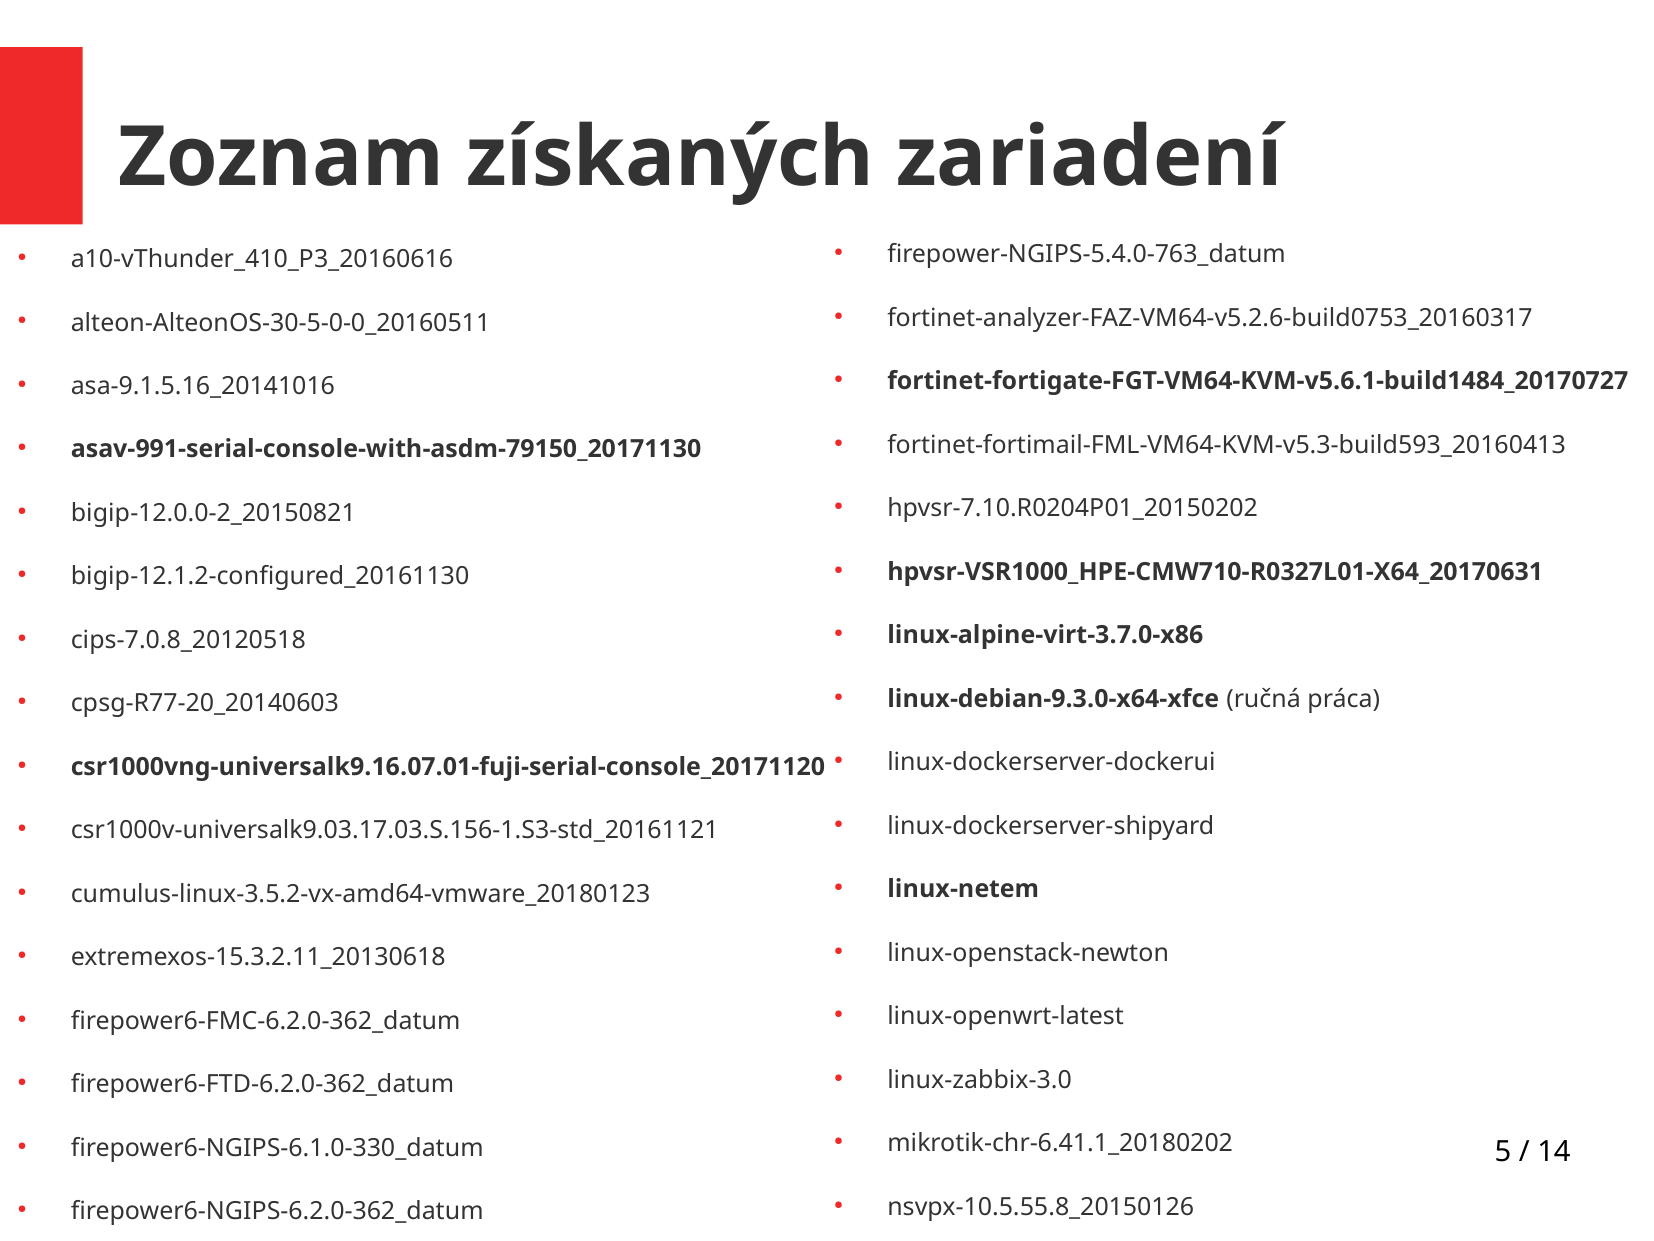

# Zoznam získaných zariadení
firepower-NGIPS-5.4.0-763_datum
fortinet-analyzer-FAZ-VM64-v5.2.6-build0753_20160317
fortinet-fortigate-FGT-VM64-KVM-v5.6.1-build1484_20170727
fortinet-fortimail-FML-VM64-KVM-v5.3-build593_20160413
hpvsr-7.10.R0204P01_20150202
hpvsr-VSR1000_HPE-CMW710-R0327L01-X64_20170631
linux-alpine-virt-3.7.0-x86
linux-debian-9.3.0-x64-xfce (ručná práca)
linux-dockerserver-dockerui
linux-dockerserver-shipyard
linux-netem
linux-openstack-newton
linux-openwrt-latest
linux-zabbix-3.0
mikrotik-chr-6.41.1_20180202
nsvpx-10.5.55.8_20150126
nxosv9k-nxosv-final.7.0.3.I7.1_20170831
a10-vThunder_410_P3_20160616
alteon-AlteonOS-30-5-0-0_20160511
asa-9.1.5.16_20141016
asav-991-serial-console-with-asdm-79150_20171130
bigip-12.0.0-2_20150821
bigip-12.1.2-configured_20161130
cips-7.0.8_20120518
cpsg-R77-20_20140603
csr1000vng-universalk9.16.07.01-fuji-serial-console_20171120
csr1000v-universalk9.03.17.03.S.156-1.S3-std_20161121
cumulus-linux-3.5.2-vx-amd64-vmware_20180123
extremexos-15.3.2.11_20130618
firepower6-FMC-6.2.0-362_datum
firepower6-FTD-6.2.0-362_datum
firepower6-NGIPS-6.1.0-330_datum
firepower6-NGIPS-6.2.0-362_datum
firepower-DEFC-5.4.0-763_datum
5